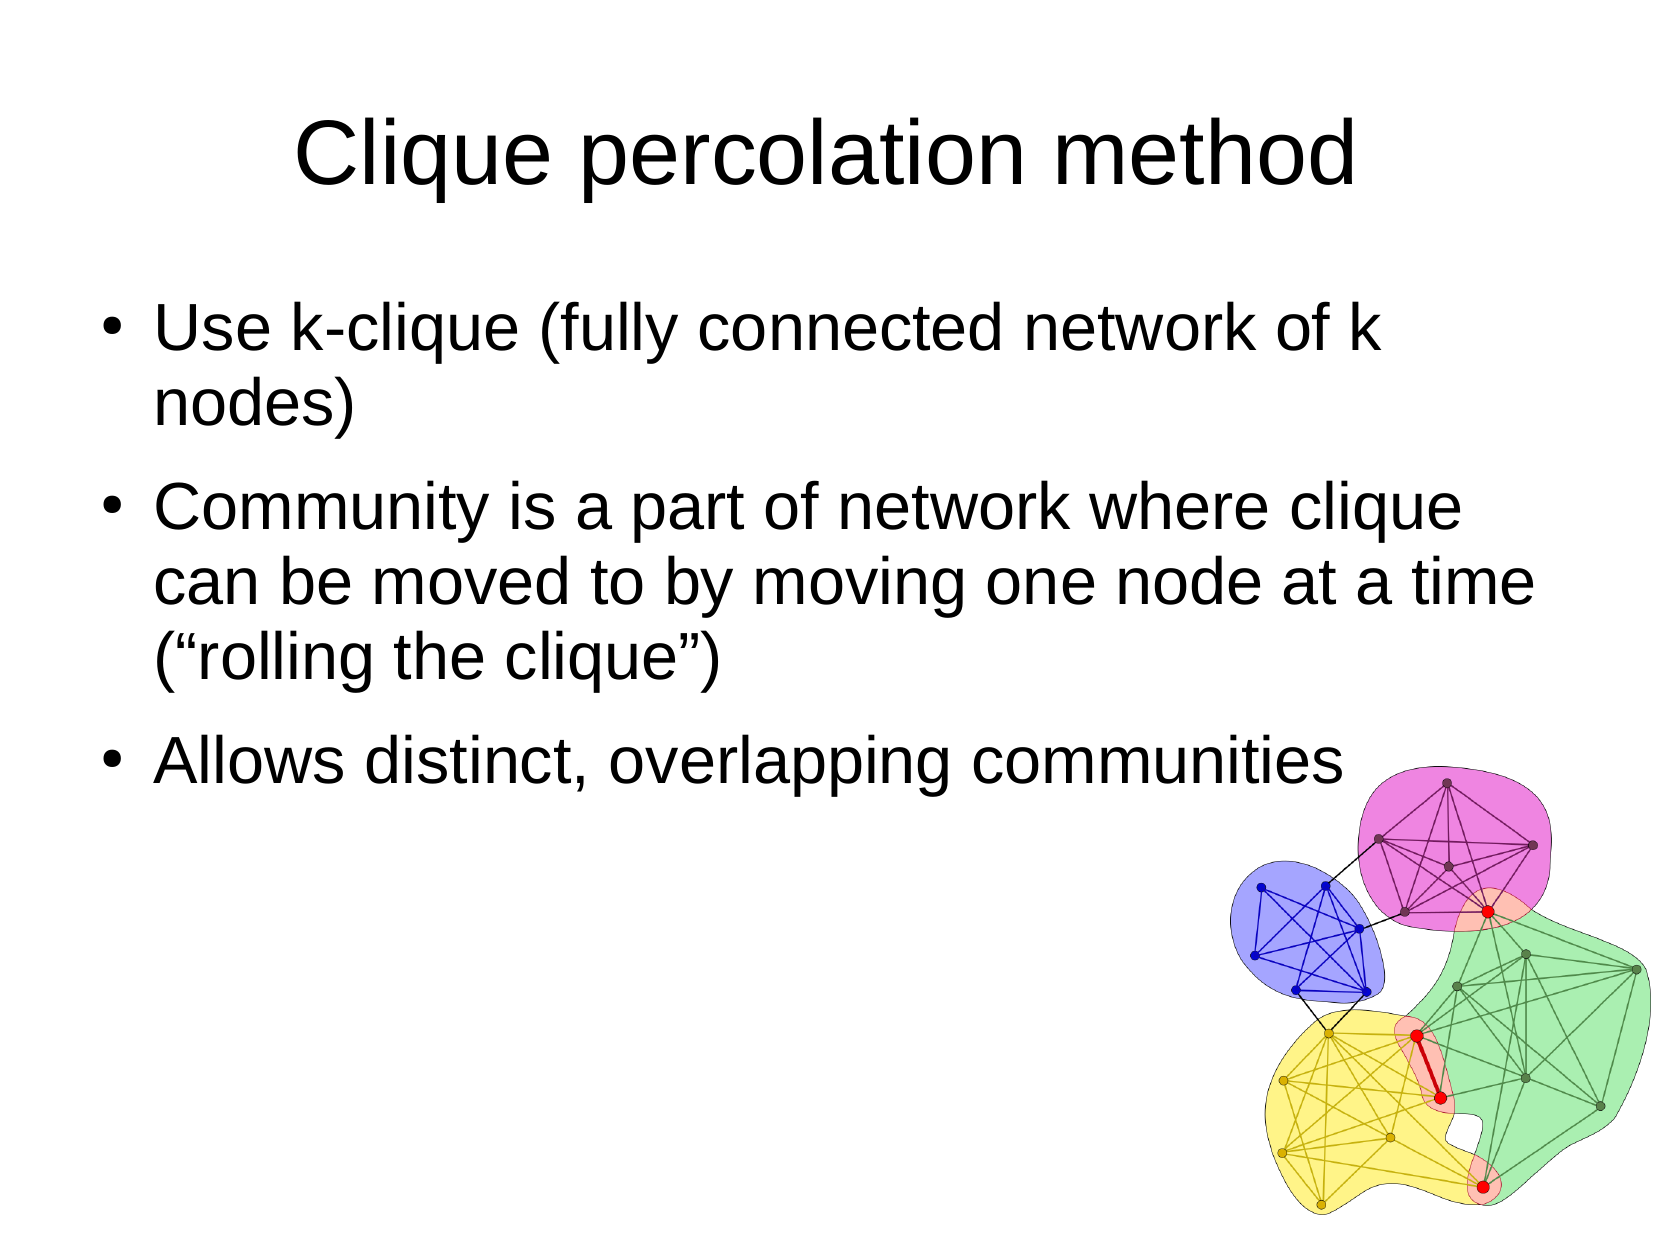

# Clique percolation method
Use k-clique (fully connected network of k nodes)
Community is a part of network where clique can be moved to by moving one node at a time (“rolling the clique”)
Allows distinct, overlapping communities